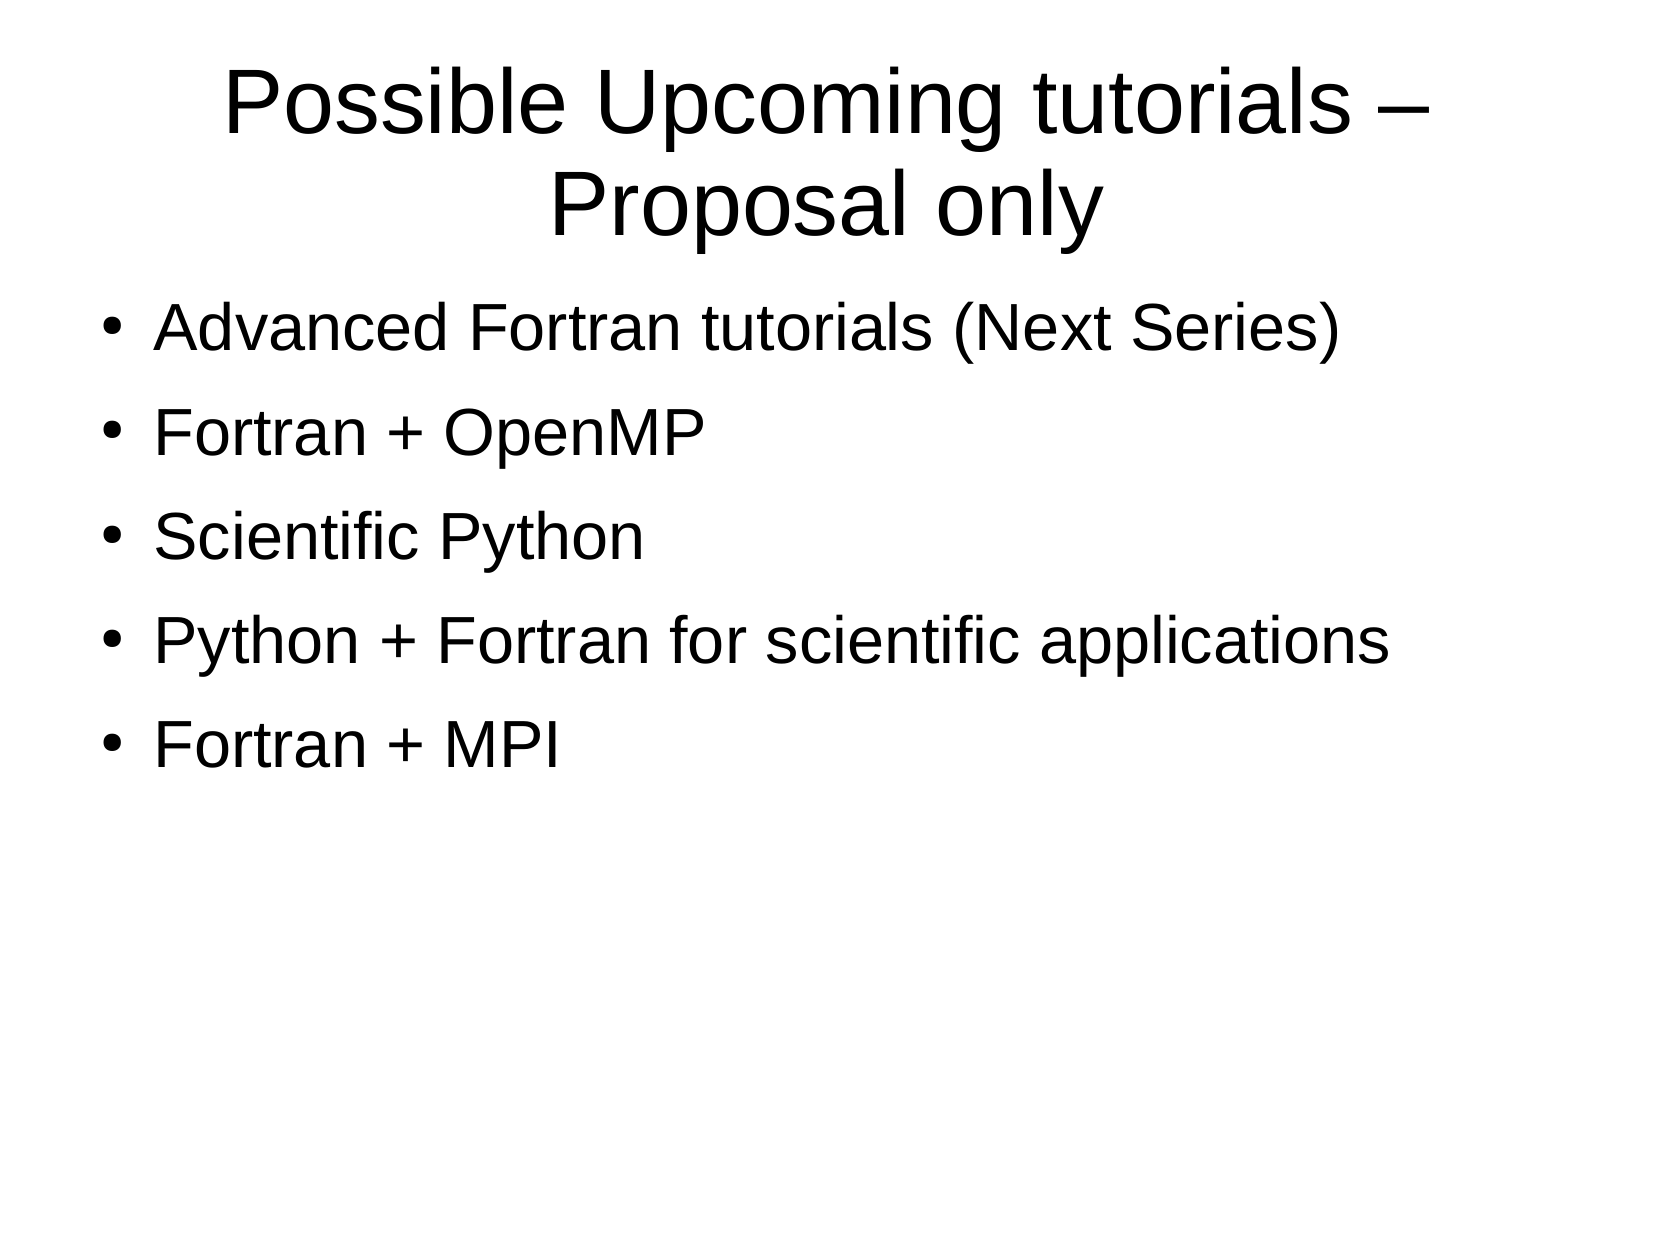

# Possible Upcoming tutorials – Proposal only
Advanced Fortran tutorials (Next Series)
Fortran + OpenMP
Scientific Python
Python + Fortran for scientific applications
Fortran + MPI